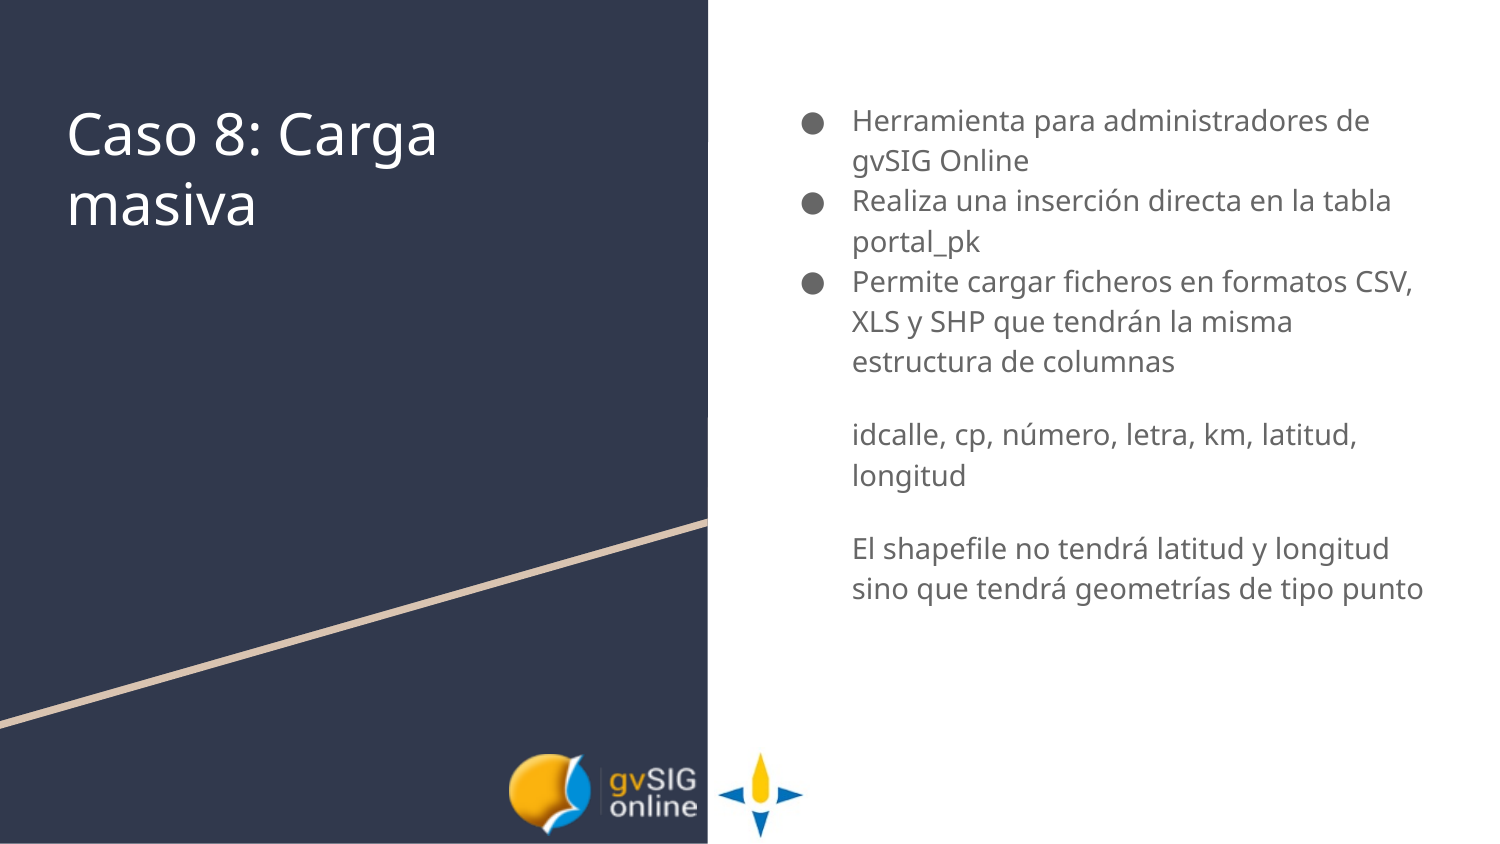

# Caso 8: Carga masiva
Herramienta para administradores de gvSIG Online
Realiza una inserción directa en la tabla portal_pk
Permite cargar ficheros en formatos CSV, XLS y SHP que tendrán la misma estructura de columnas
idcalle, cp, número, letra, km, latitud, longitud
El shapefile no tendrá latitud y longitud sino que tendrá geometrías de tipo punto